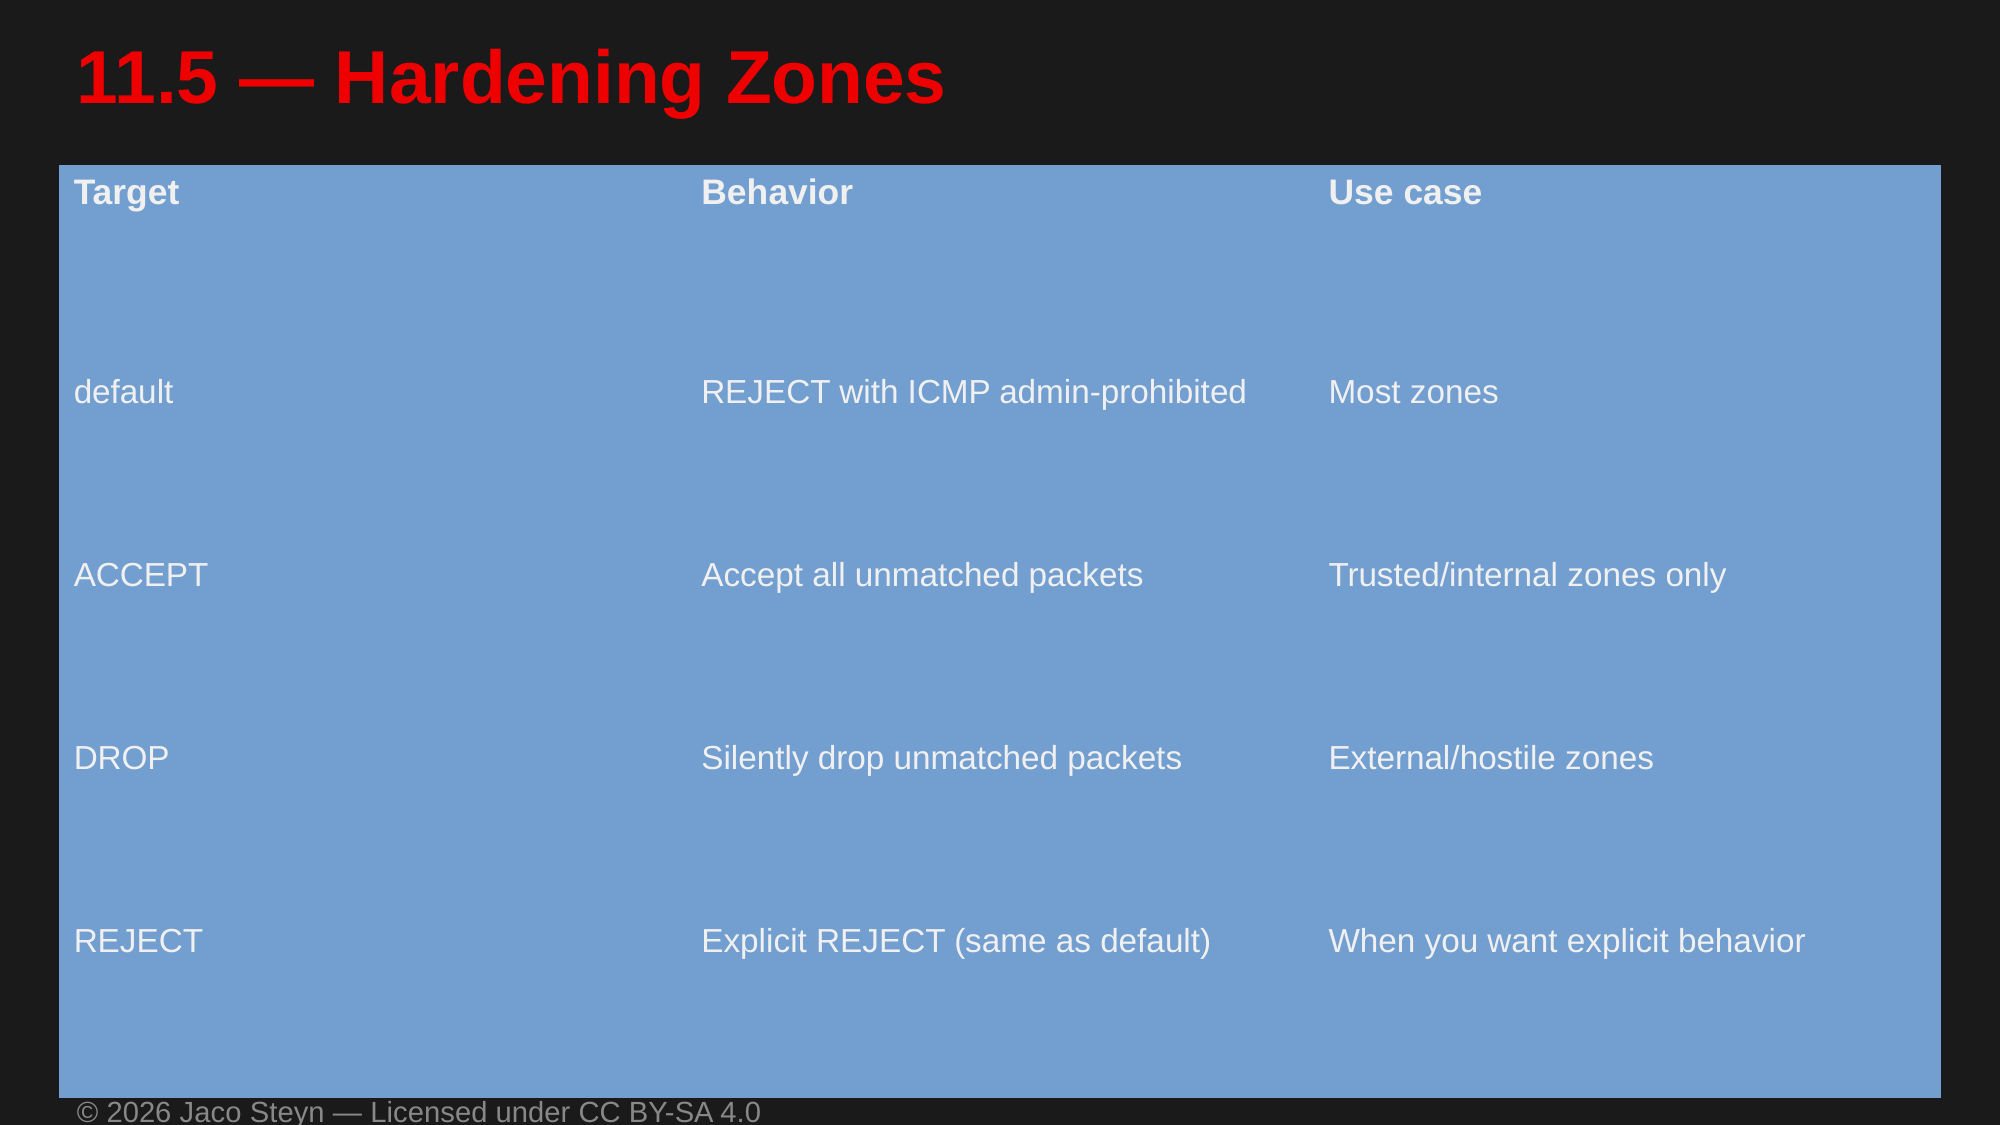

11.5 — Hardening Zones
| Target | Behavior | Use case |
| --- | --- | --- |
| default | REJECT with ICMP admin-prohibited | Most zones |
| ACCEPT | Accept all unmatched packets | Trusted/internal zones only |
| DROP | Silently drop unmatched packets | External/hostile zones |
| REJECT | Explicit REJECT (same as default) | When you want explicit behavior |
© 2026 Jaco Steyn — Licensed under CC BY-SA 4.0